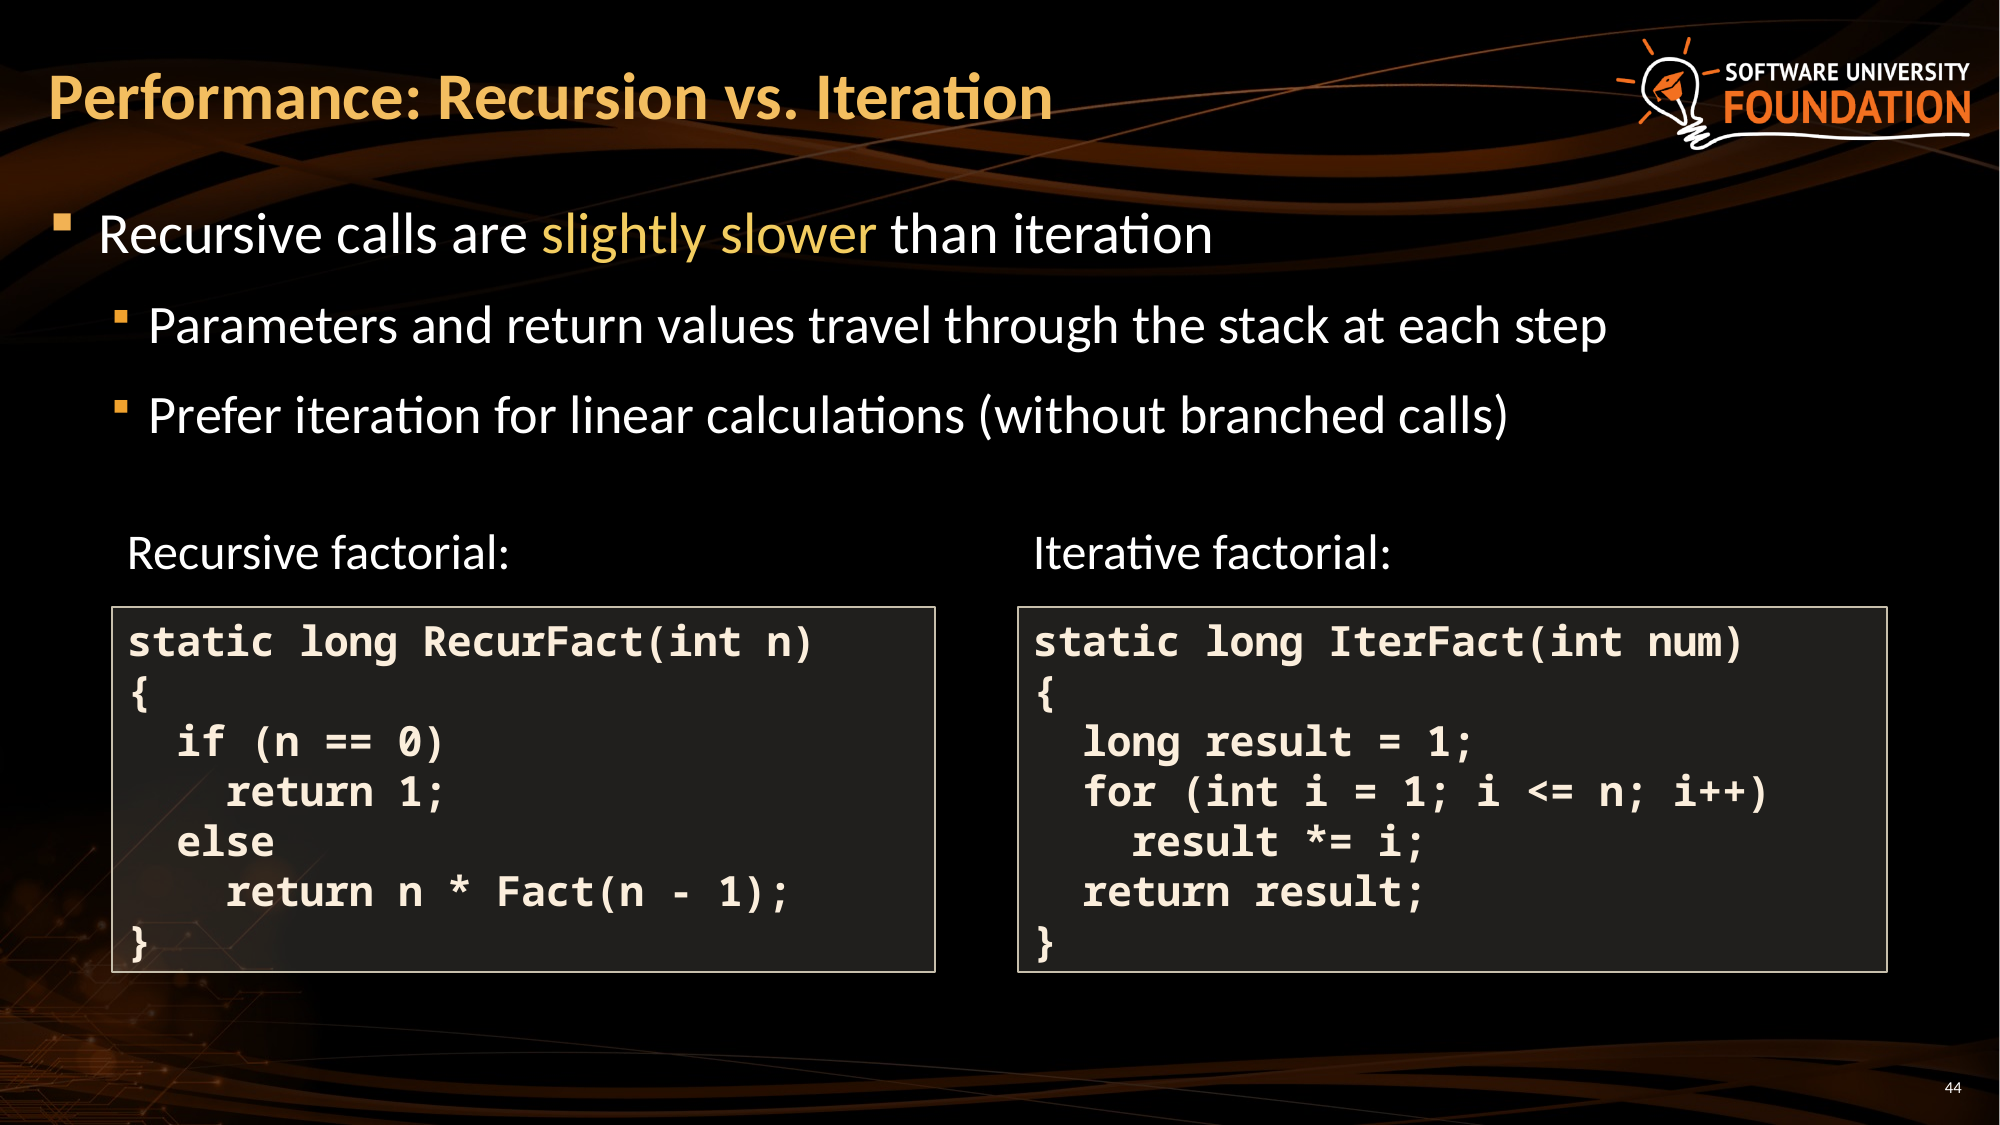

Performance: Recursion vs. Iteration
# Recursive calls are slightly slower than iteration
Parameters and return values travel through the stack at each step
Prefer iteration for linear calculations (without branched calls)
Iterative factorial:
Recursive factorial:
static long RecurFact(int n)
{
 if (n == 0)
 return 1;
 else
 return n * Fact(n - 1);
}
static long IterFact(int num)
{
 long result = 1;
 for (int i = 1; i <= n; i++)
 result *= i;
 return result;
}